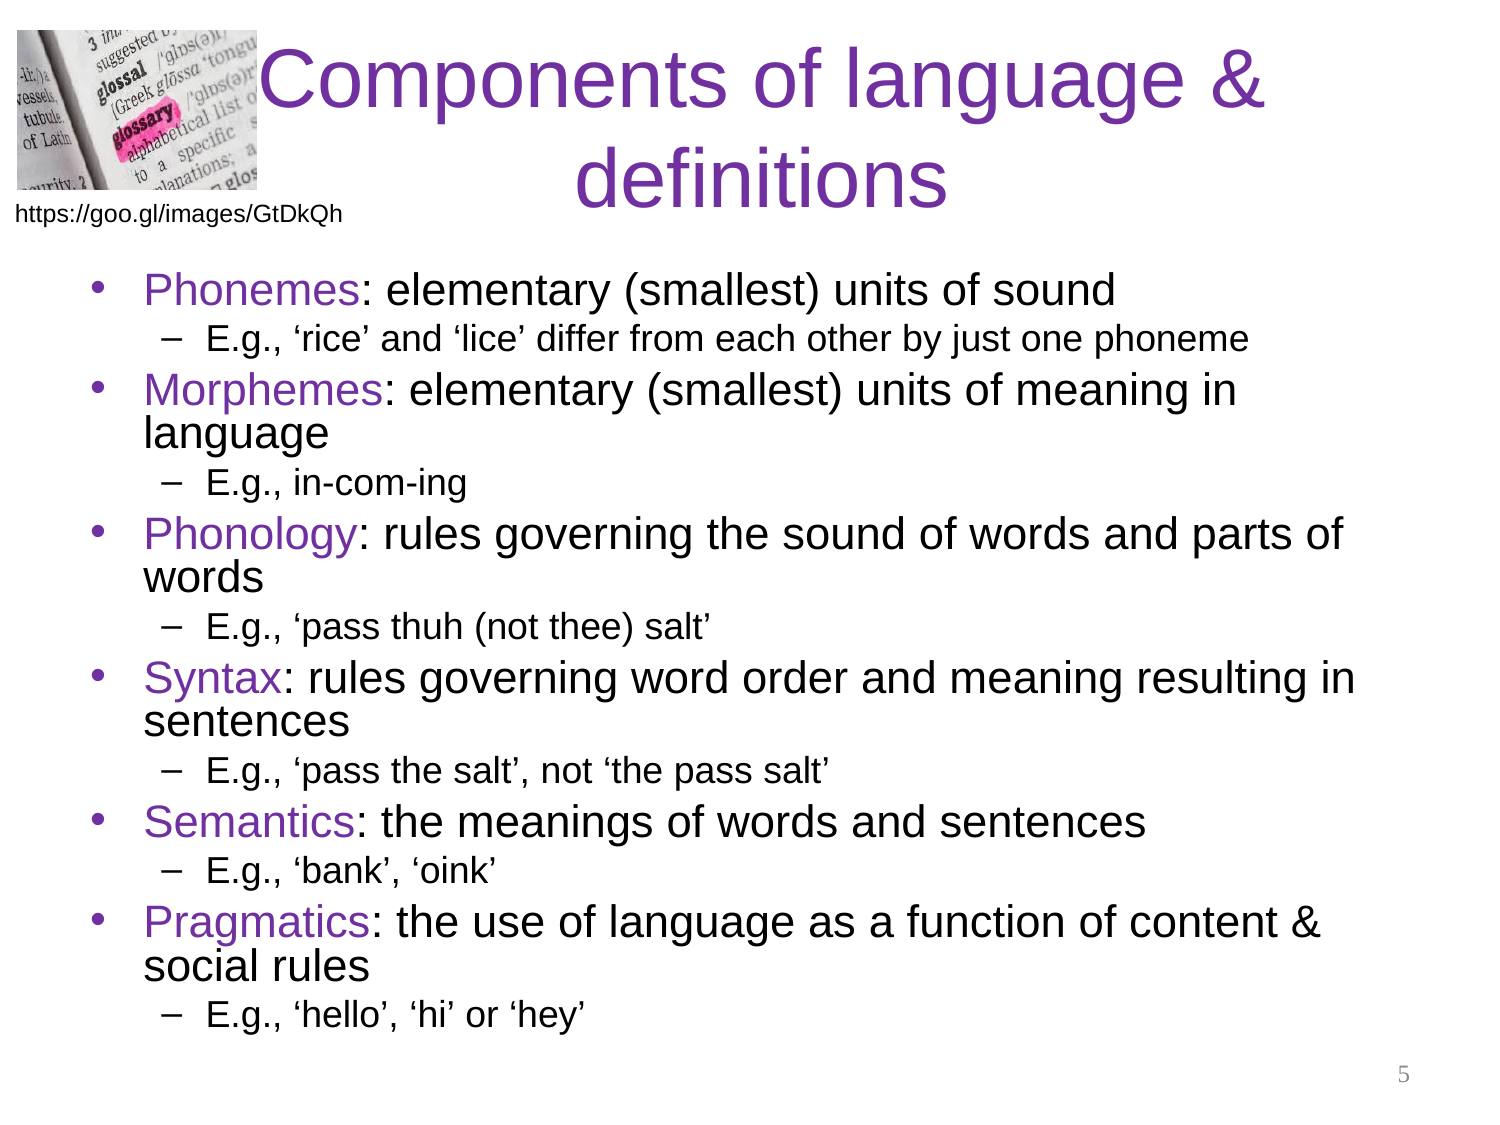

# Components of language & definitions
https://goo.gl/images/GtDkQh
Phonemes: elementary (smallest) units of sound
E.g., ‘rice’ and ‘lice’ differ from each other by just one phoneme
Morphemes: elementary (smallest) units of meaning in language
E.g., in-com-ing
Phonology: rules governing the sound of words and parts of words
E.g., ‘pass thuh (not thee) salt’
Syntax: rules governing word order and meaning resulting in sentences
E.g., ‘pass the salt’, not ‘the pass salt’
Semantics: the meanings of words and sentences
E.g., ‘bank’, ‘oink’
Pragmatics: the use of language as a function of content & social rules
E.g., ‘hello’, ‘hi’ or ‘hey’